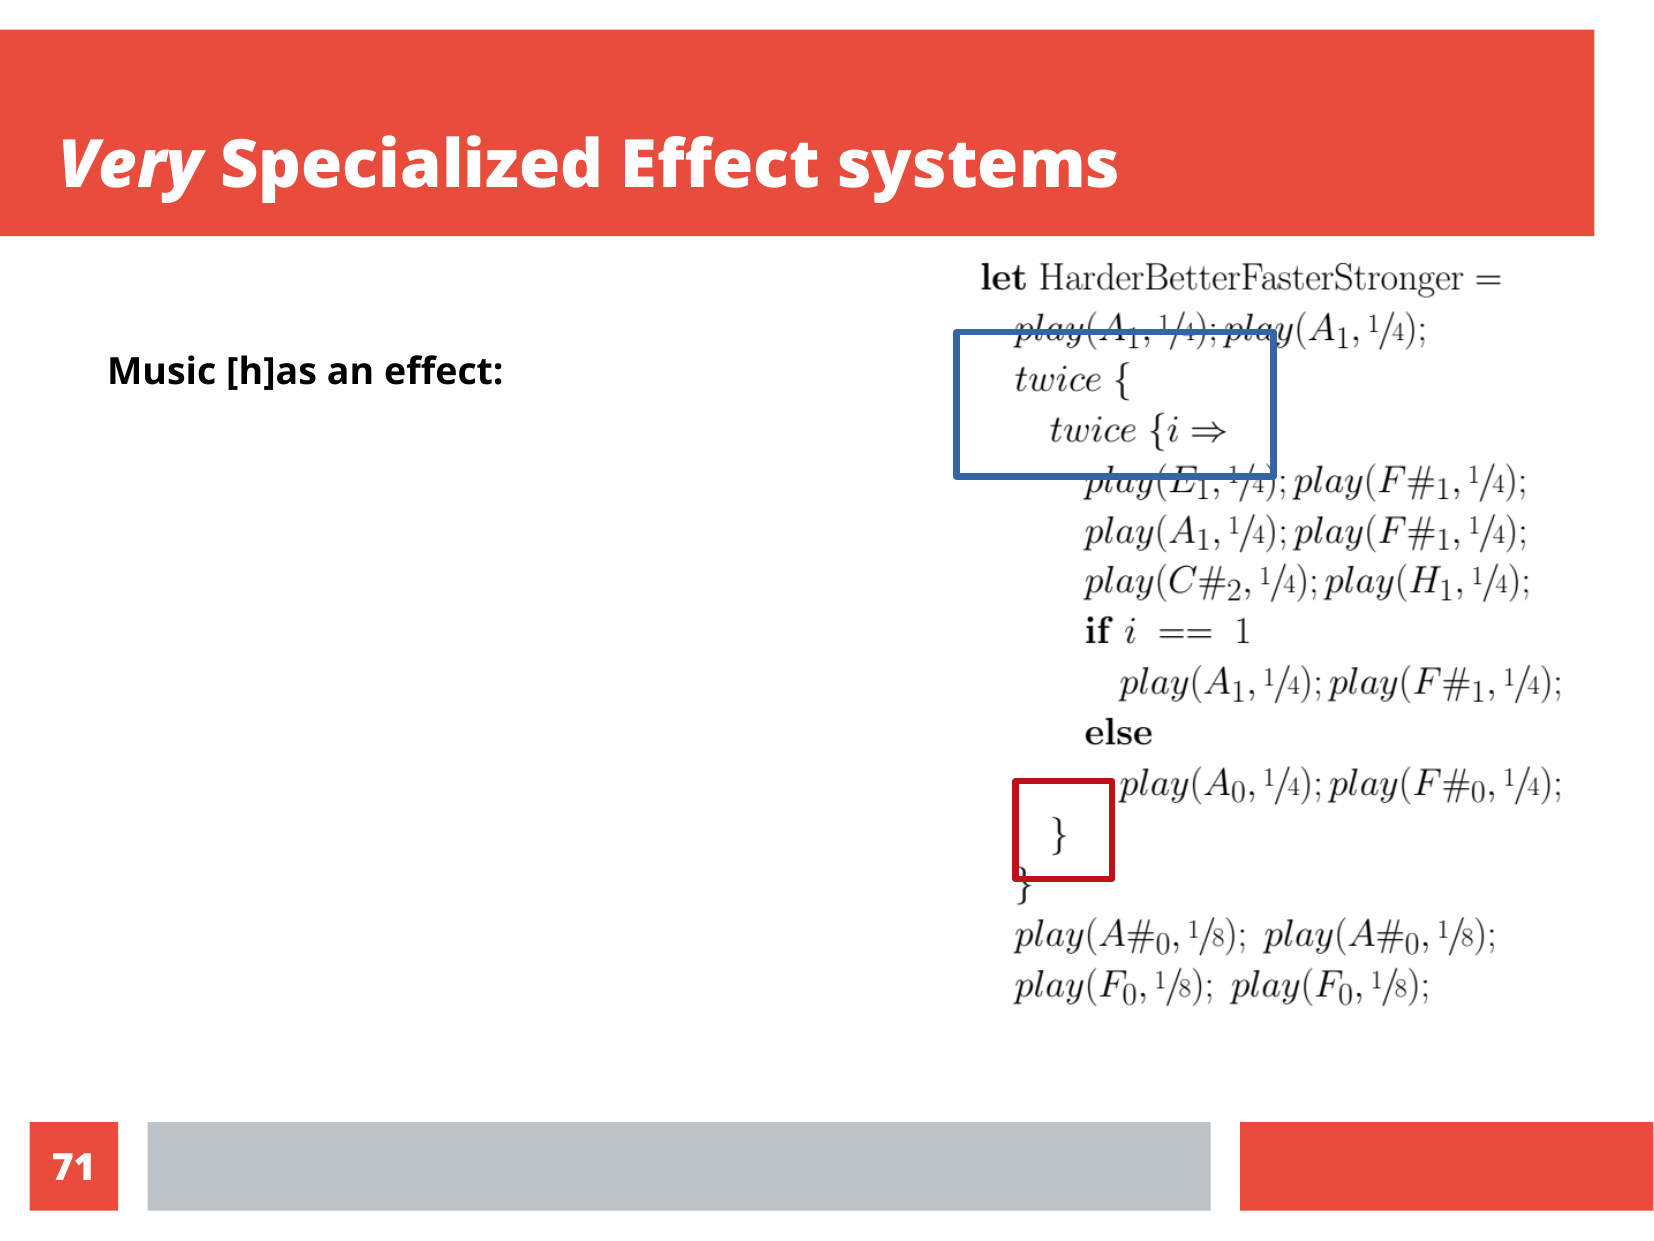

# Very Specialized Effect systems
Music [h]as an effect:
71